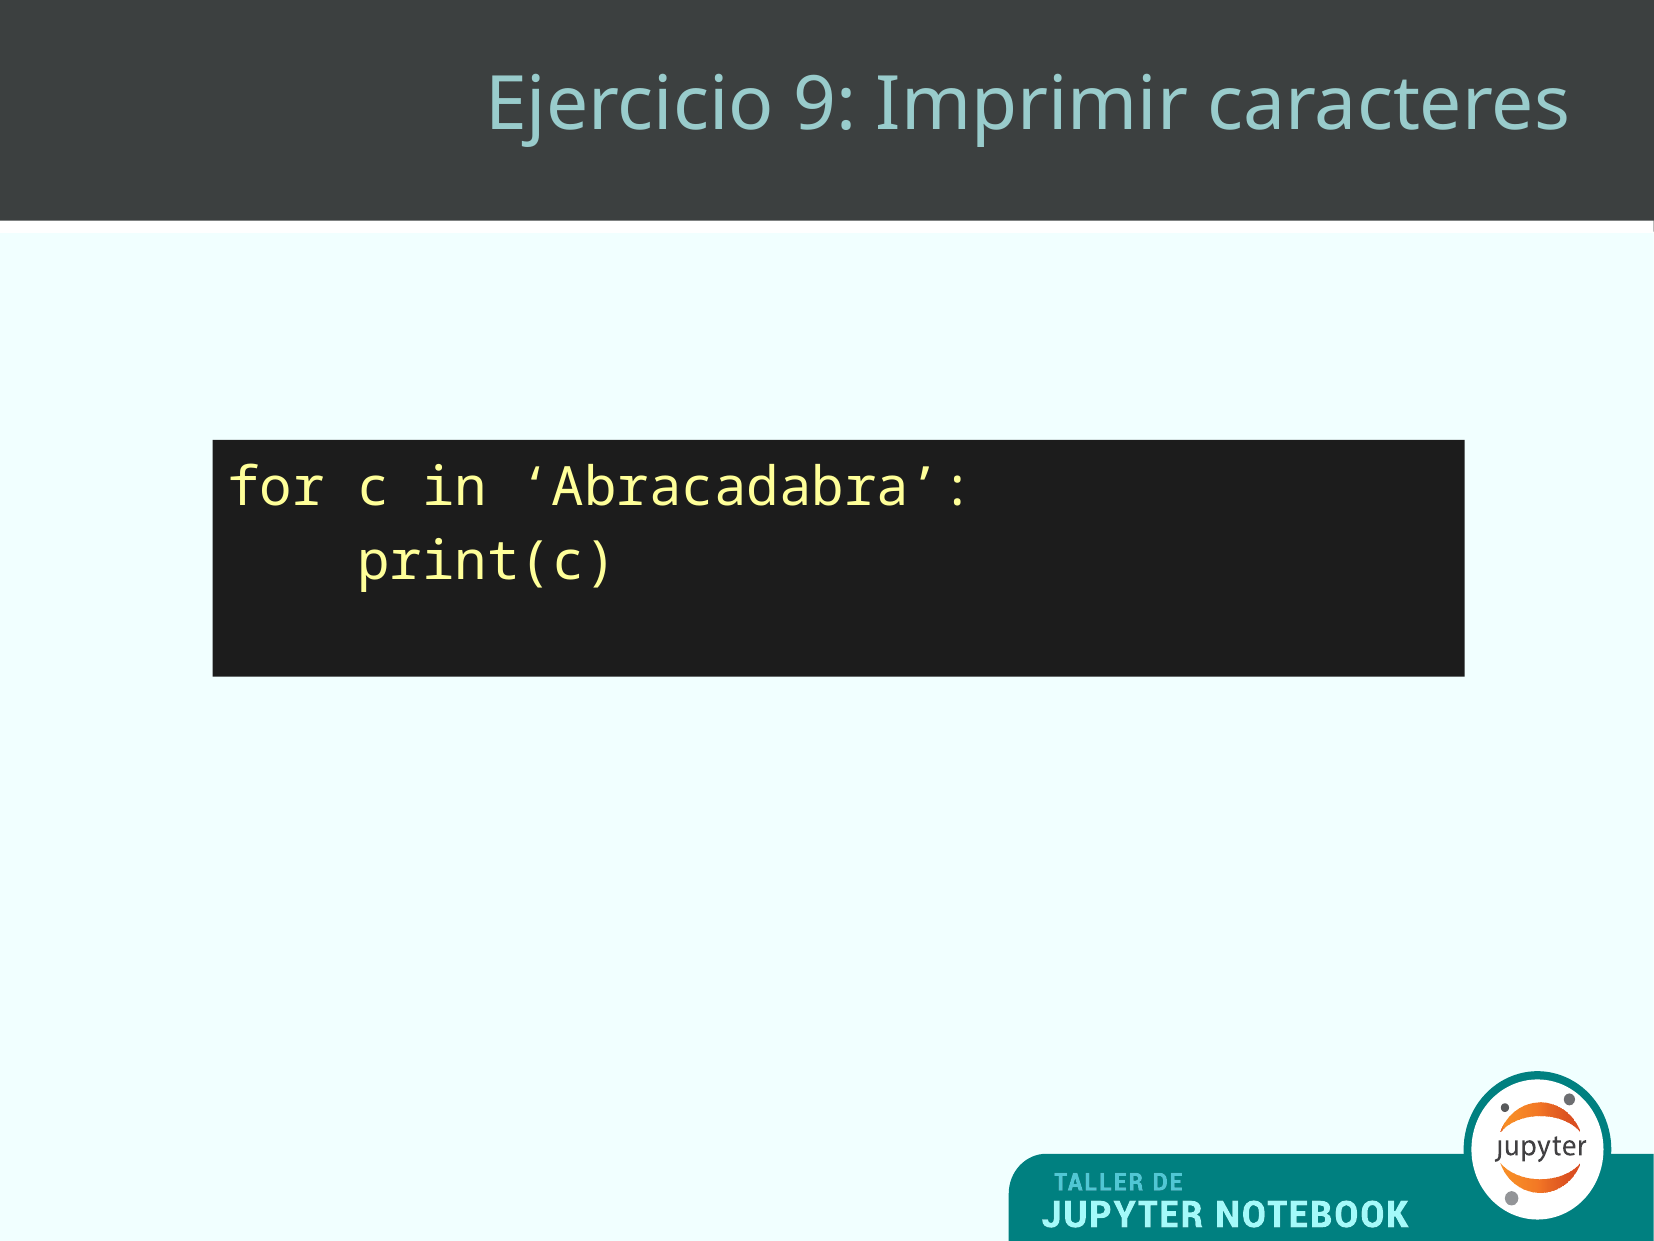

# Ejercicio 9: Imprimir caracteres
for c in ‘Abracadabra’:
 print(c)